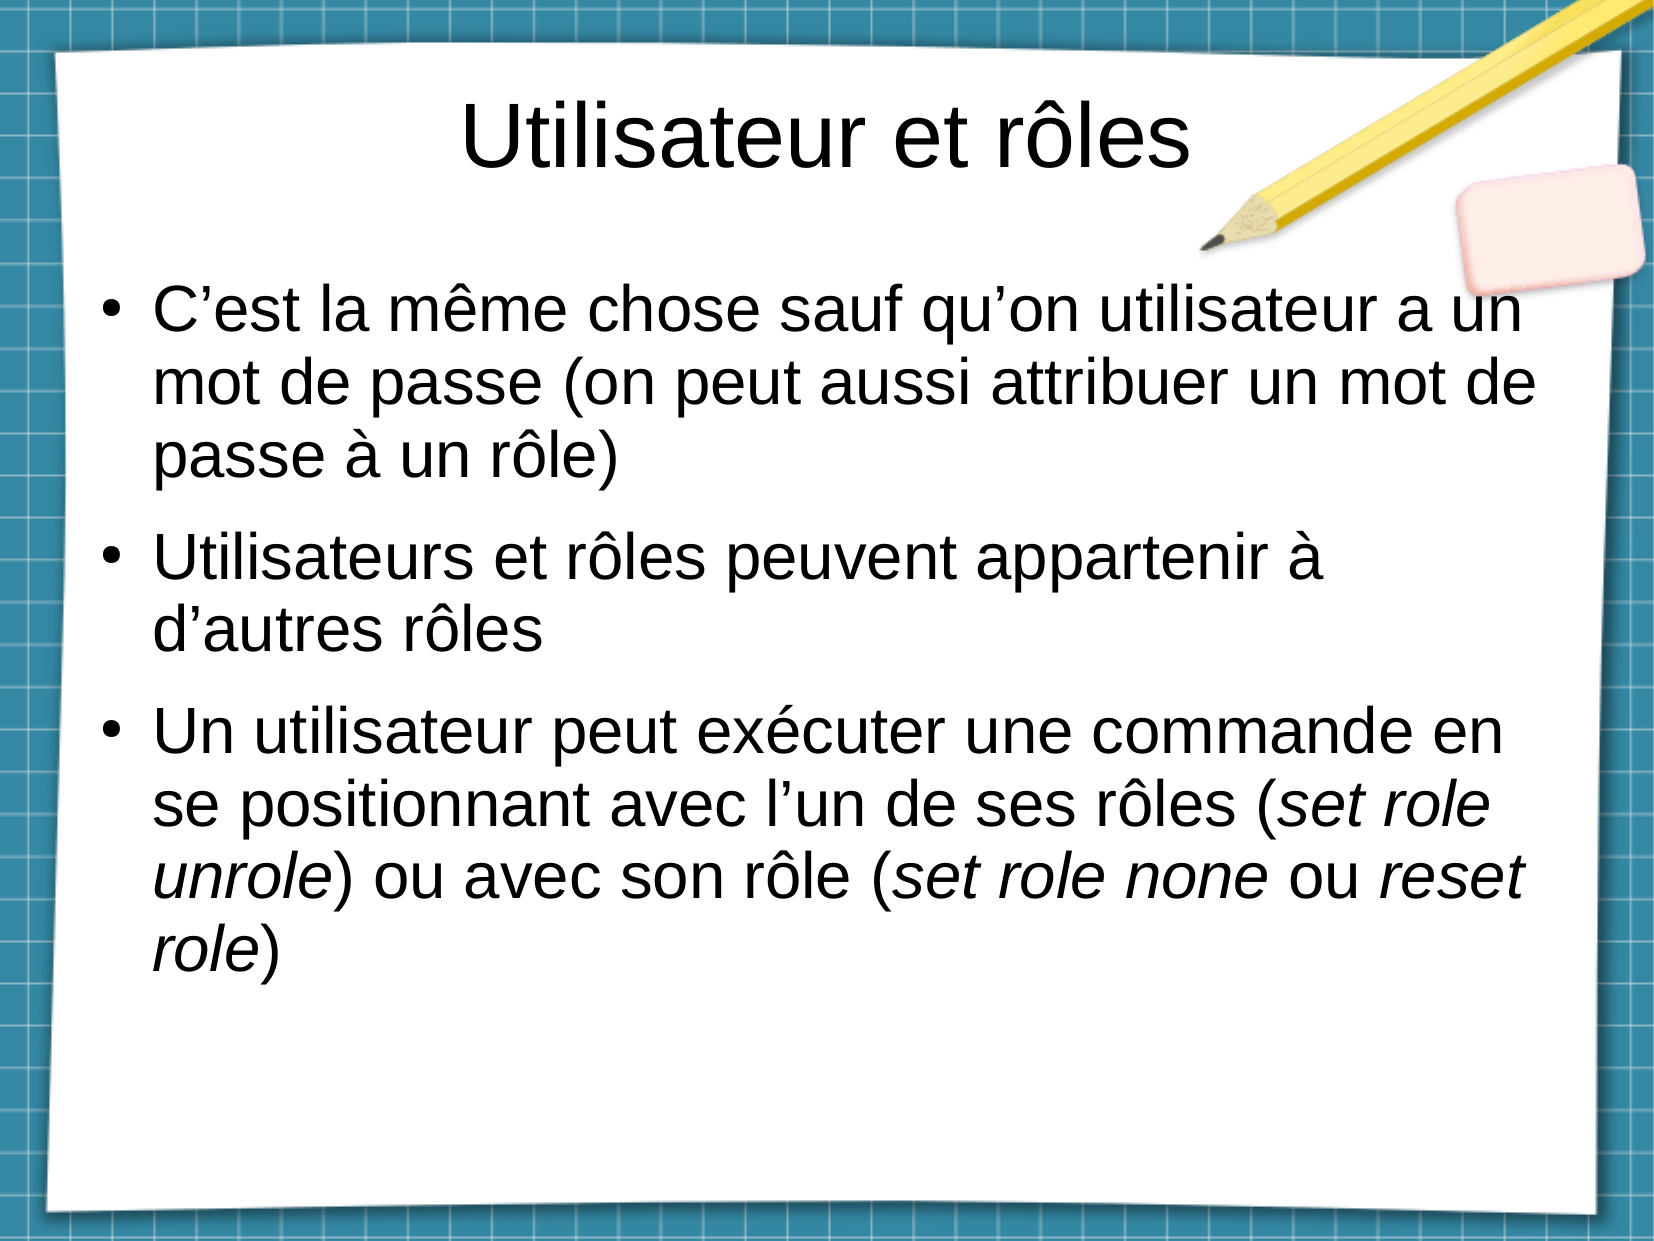

# Utilisateur et rôles
C’est la même chose sauf qu’on utilisateur a un mot de passe (on peut aussi attribuer un mot de passe à un rôle)
Utilisateurs et rôles peuvent appartenir à d’autres rôles
Un utilisateur peut exécuter une commande en se positionnant avec l’un de ses rôles (set role unrole) ou avec son rôle (set role none ou reset role)